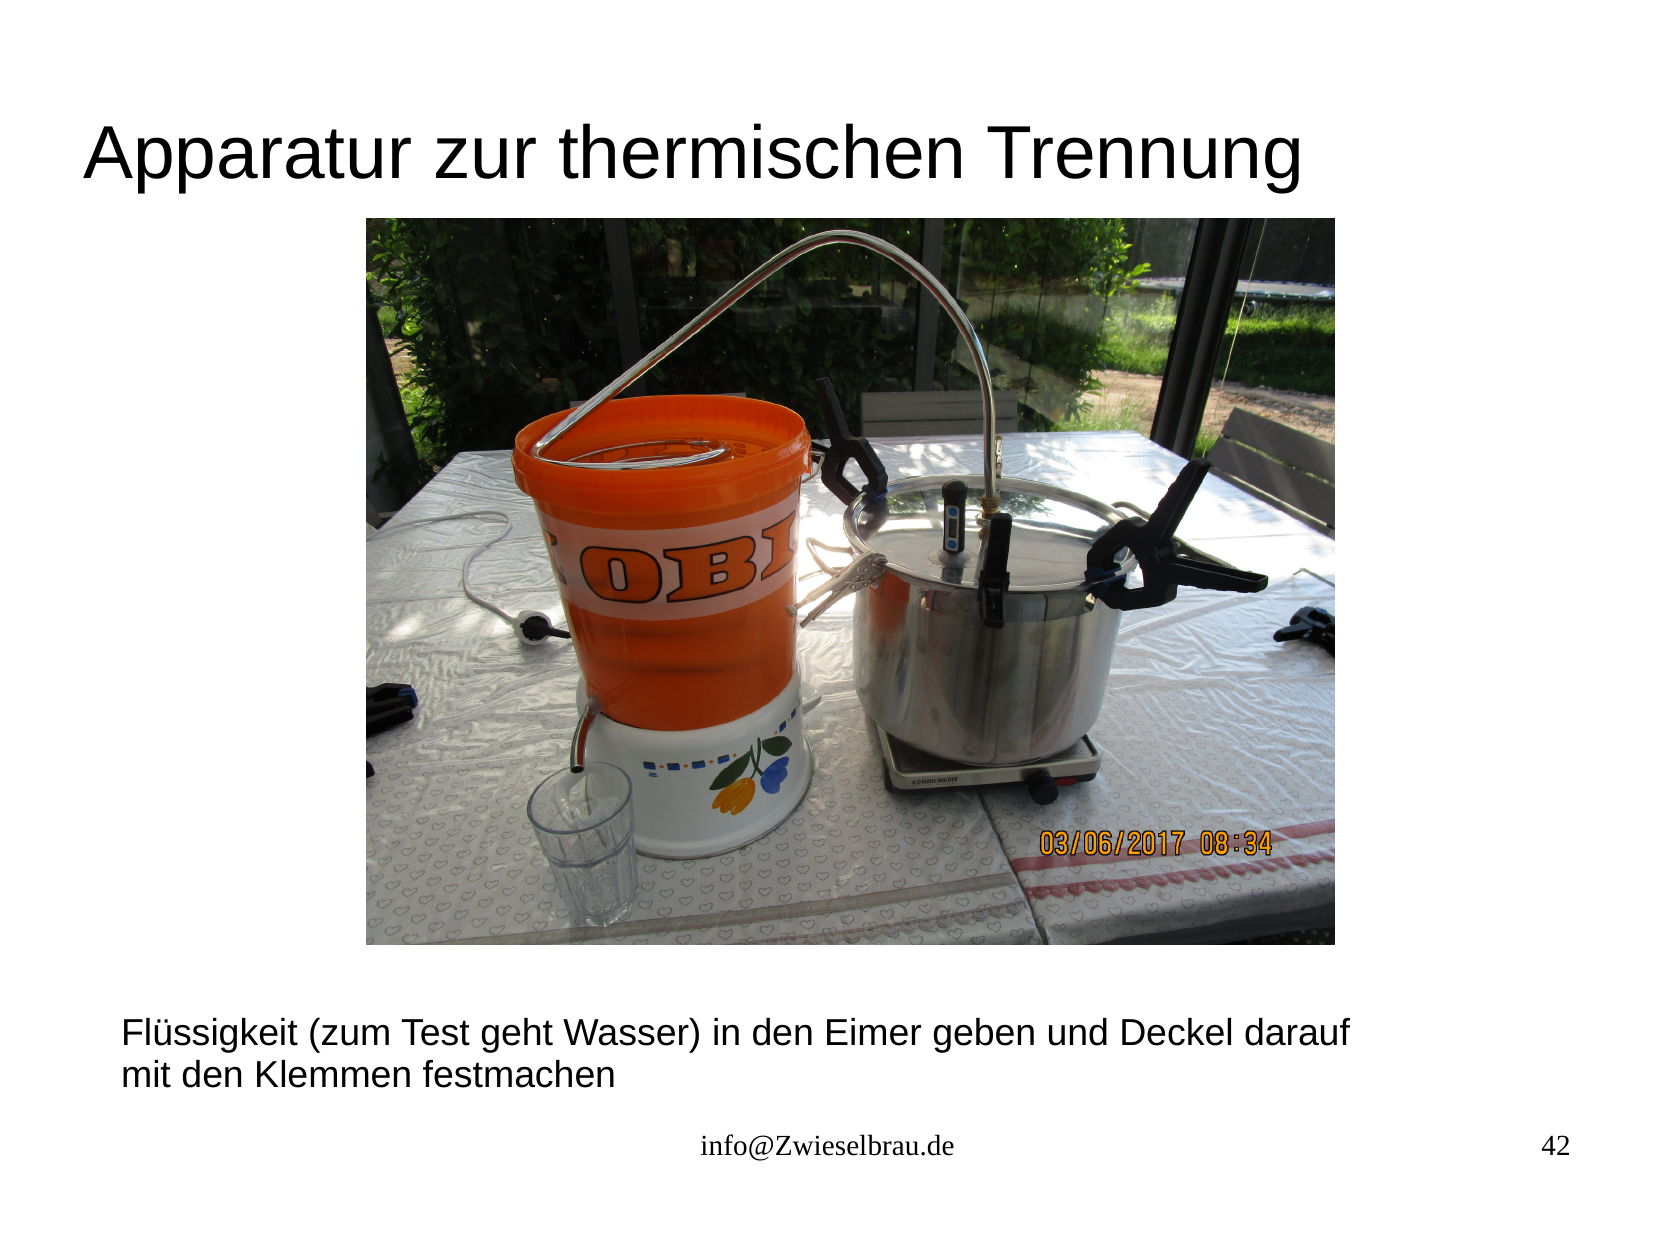

# Apparatur zur thermischen Trennung
Flüssigkeit (zum Test geht Wasser) in den Eimer geben und Deckel darauf
mit den Klemmen festmachen
info@Zwieselbrau.de
42